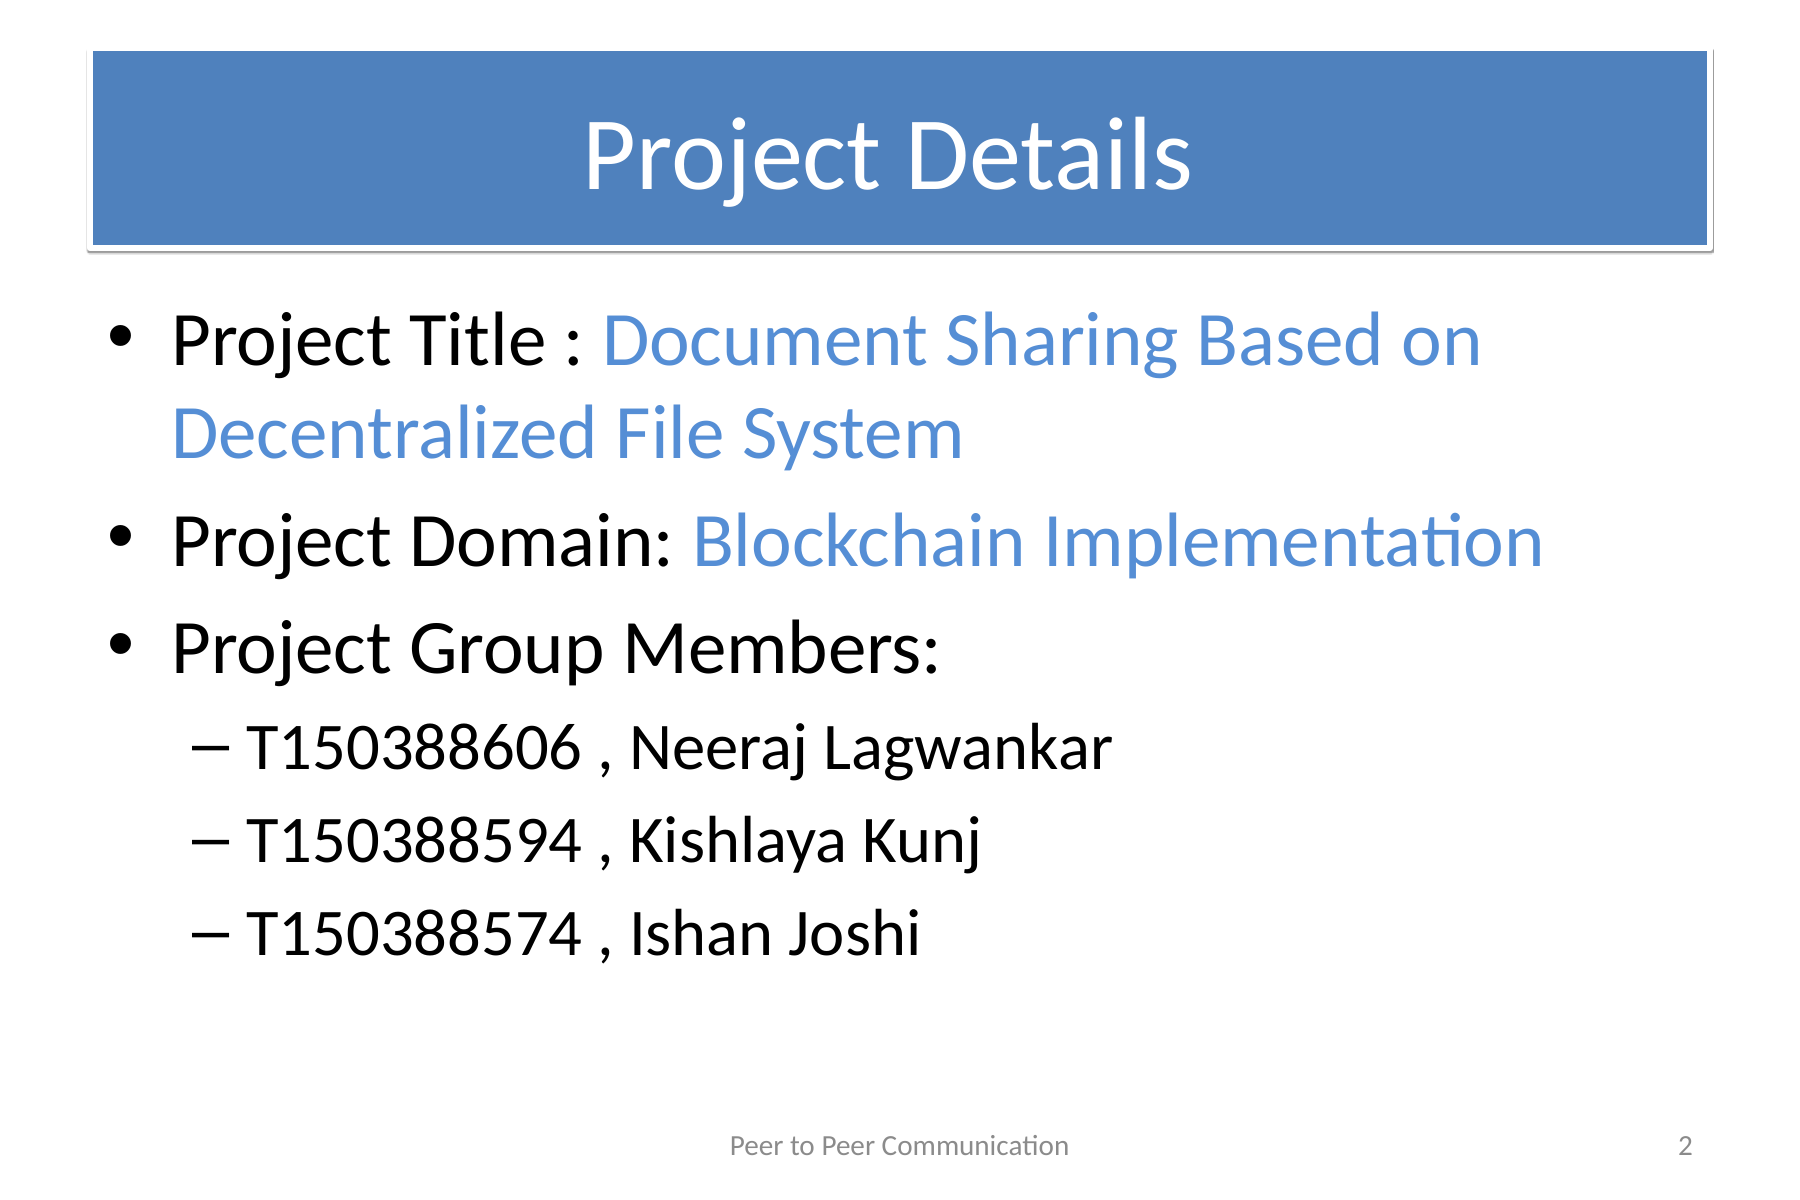

# Project Details
Project Title : Document Sharing Based on Decentralized File System
Project Domain: Blockchain Implementation
Project Group Members:
T150388606 , Neeraj Lagwankar
T150388594 , Kishlaya Kunj
T150388574 , Ishan Joshi
Peer to Peer Communication
2